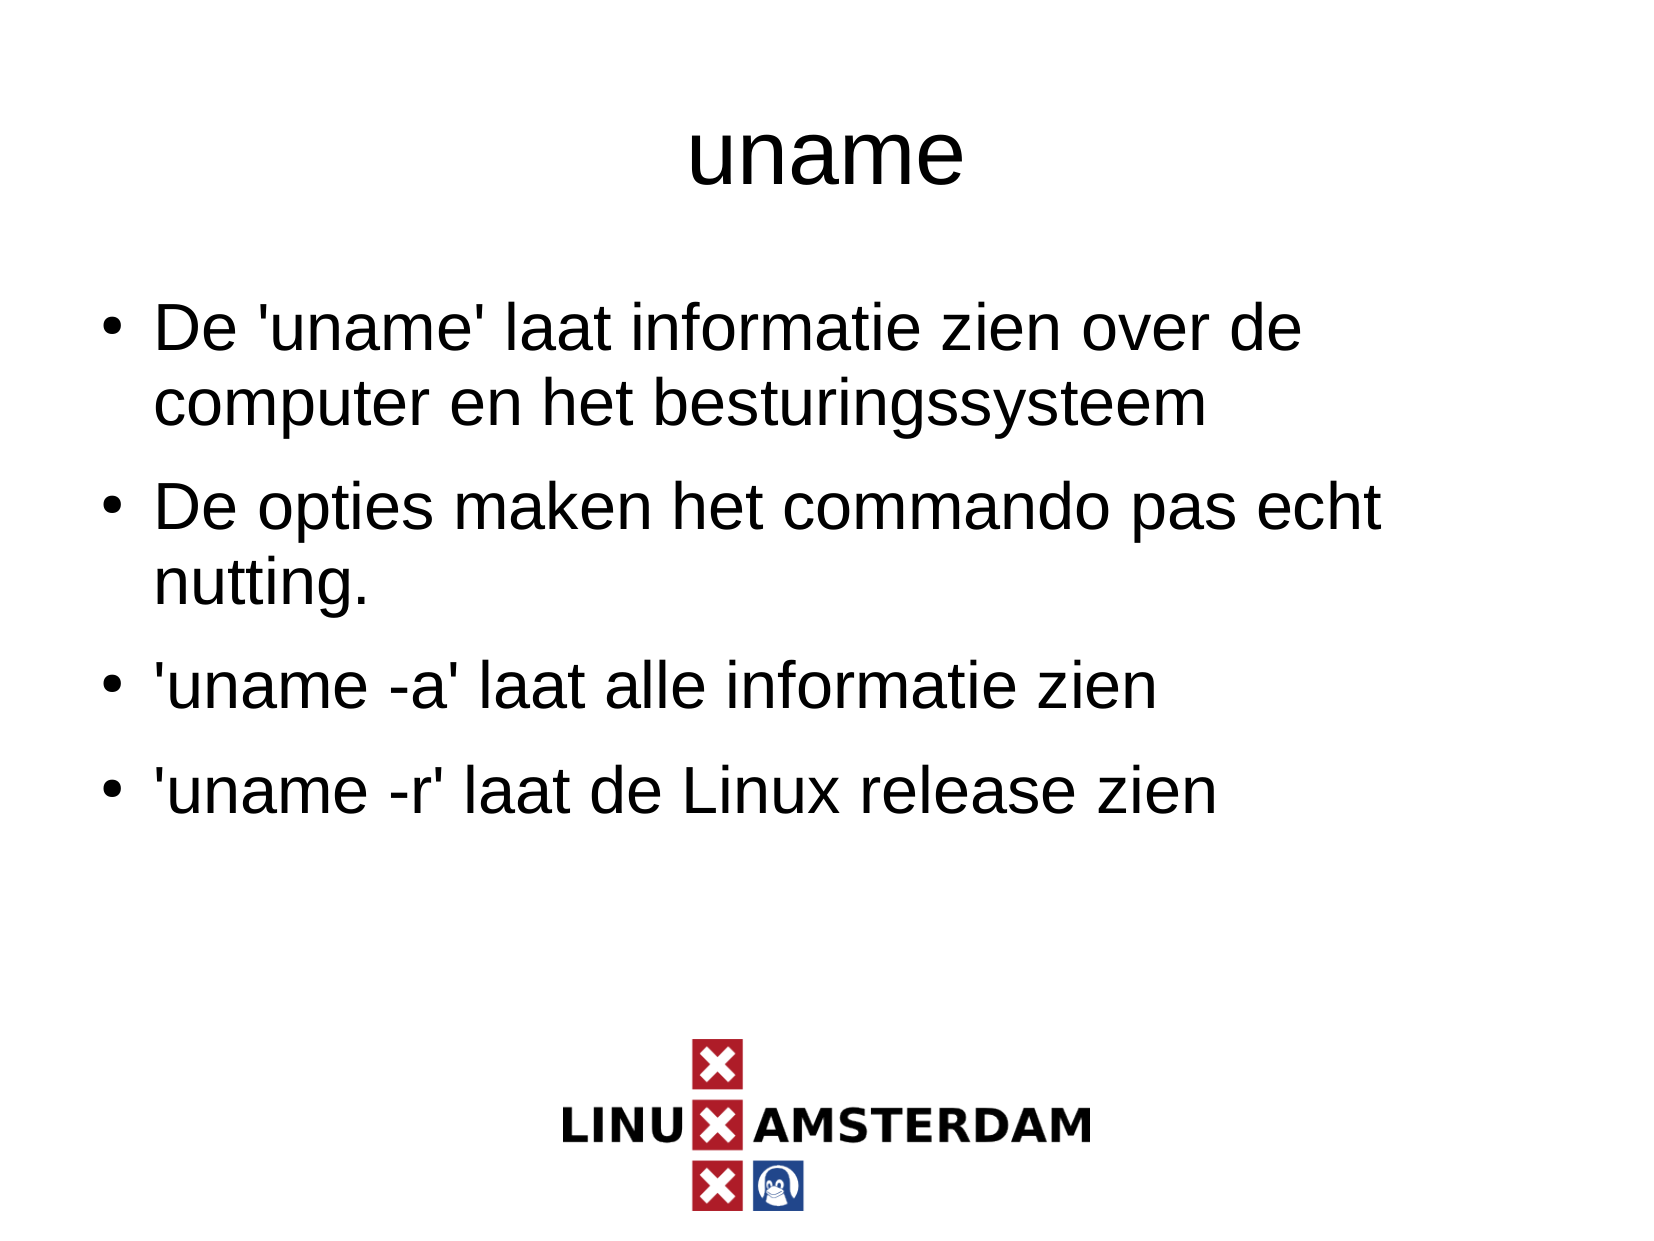

# uname
De 'uname' laat informatie zien over de computer en het besturingssysteem
De opties maken het commando pas echt nutting.
'uname -a' laat alle informatie zien
'uname -r' laat de Linux release zien